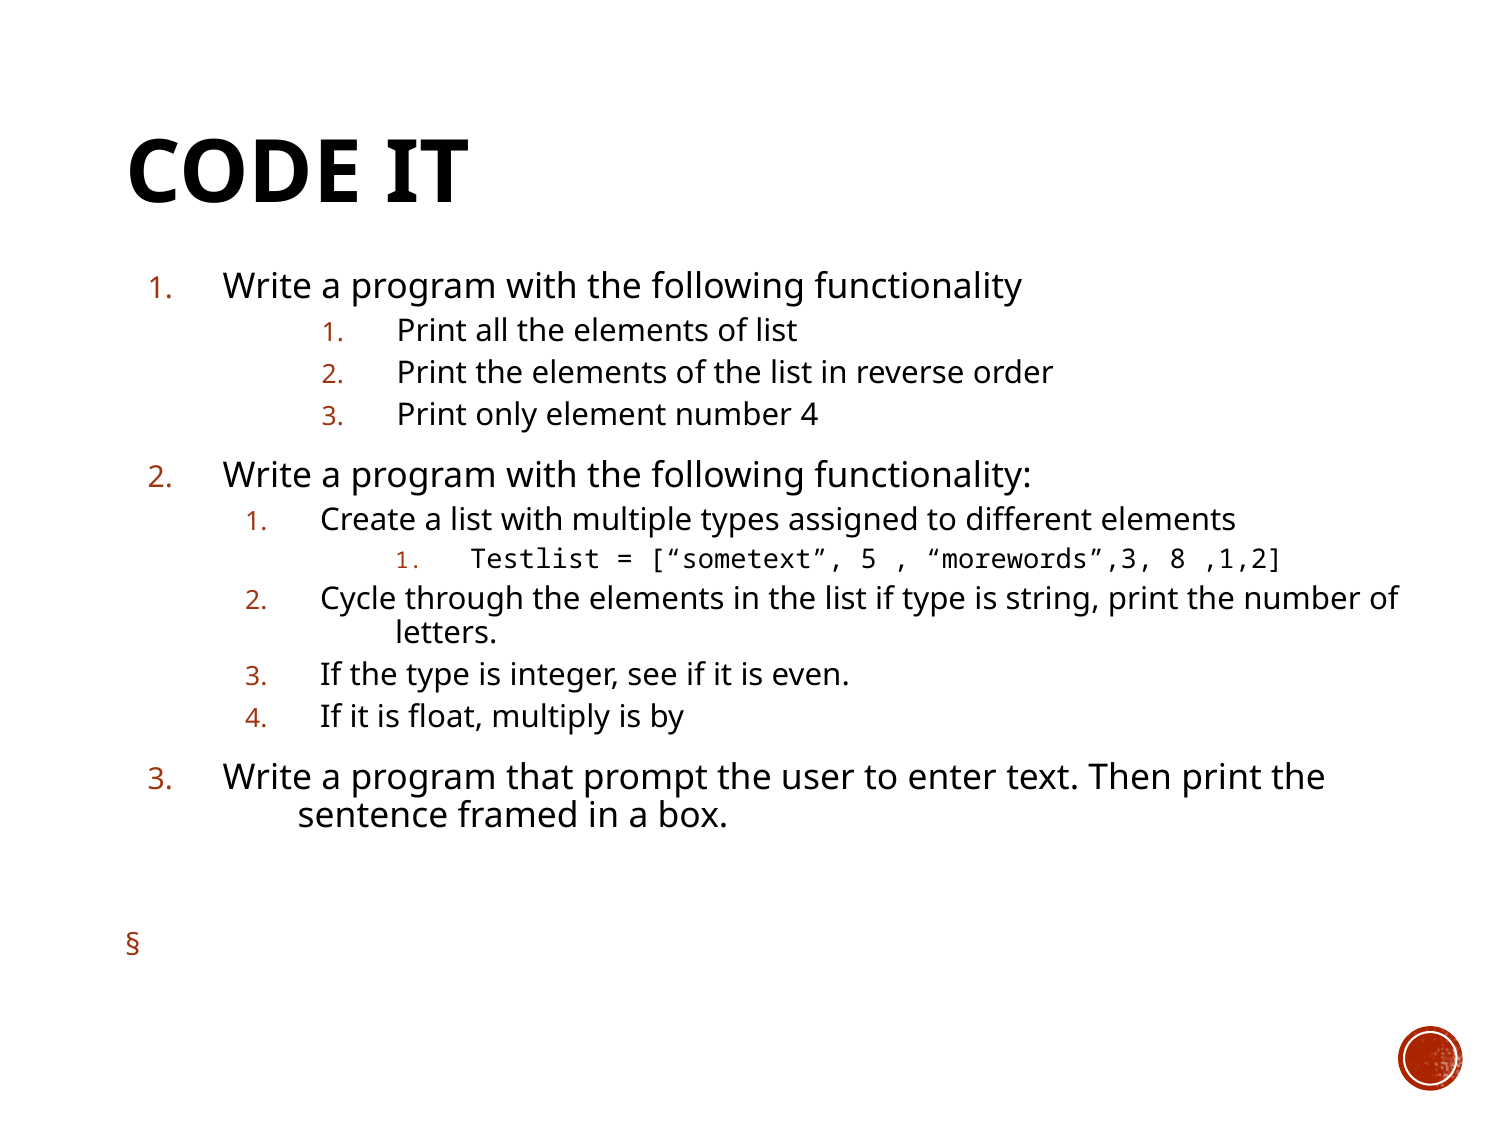

# CODE IT
Write a program with the following functionality
Print all the elements of list
Print the elements of the list in reverse order
Print only element number 4
Write a program with the following functionality:
Create a list with multiple types assigned to different elements
Testlist = [“sometext”, 5 , “morewords”,3, 8 ,1,2]
Cycle through the elements in the list if type is string, print the number of letters.
If the type is integer, see if it is even.
If it is float, multiply is by
Write a program that prompt the user to enter text. Then print the sentence framed in a box.